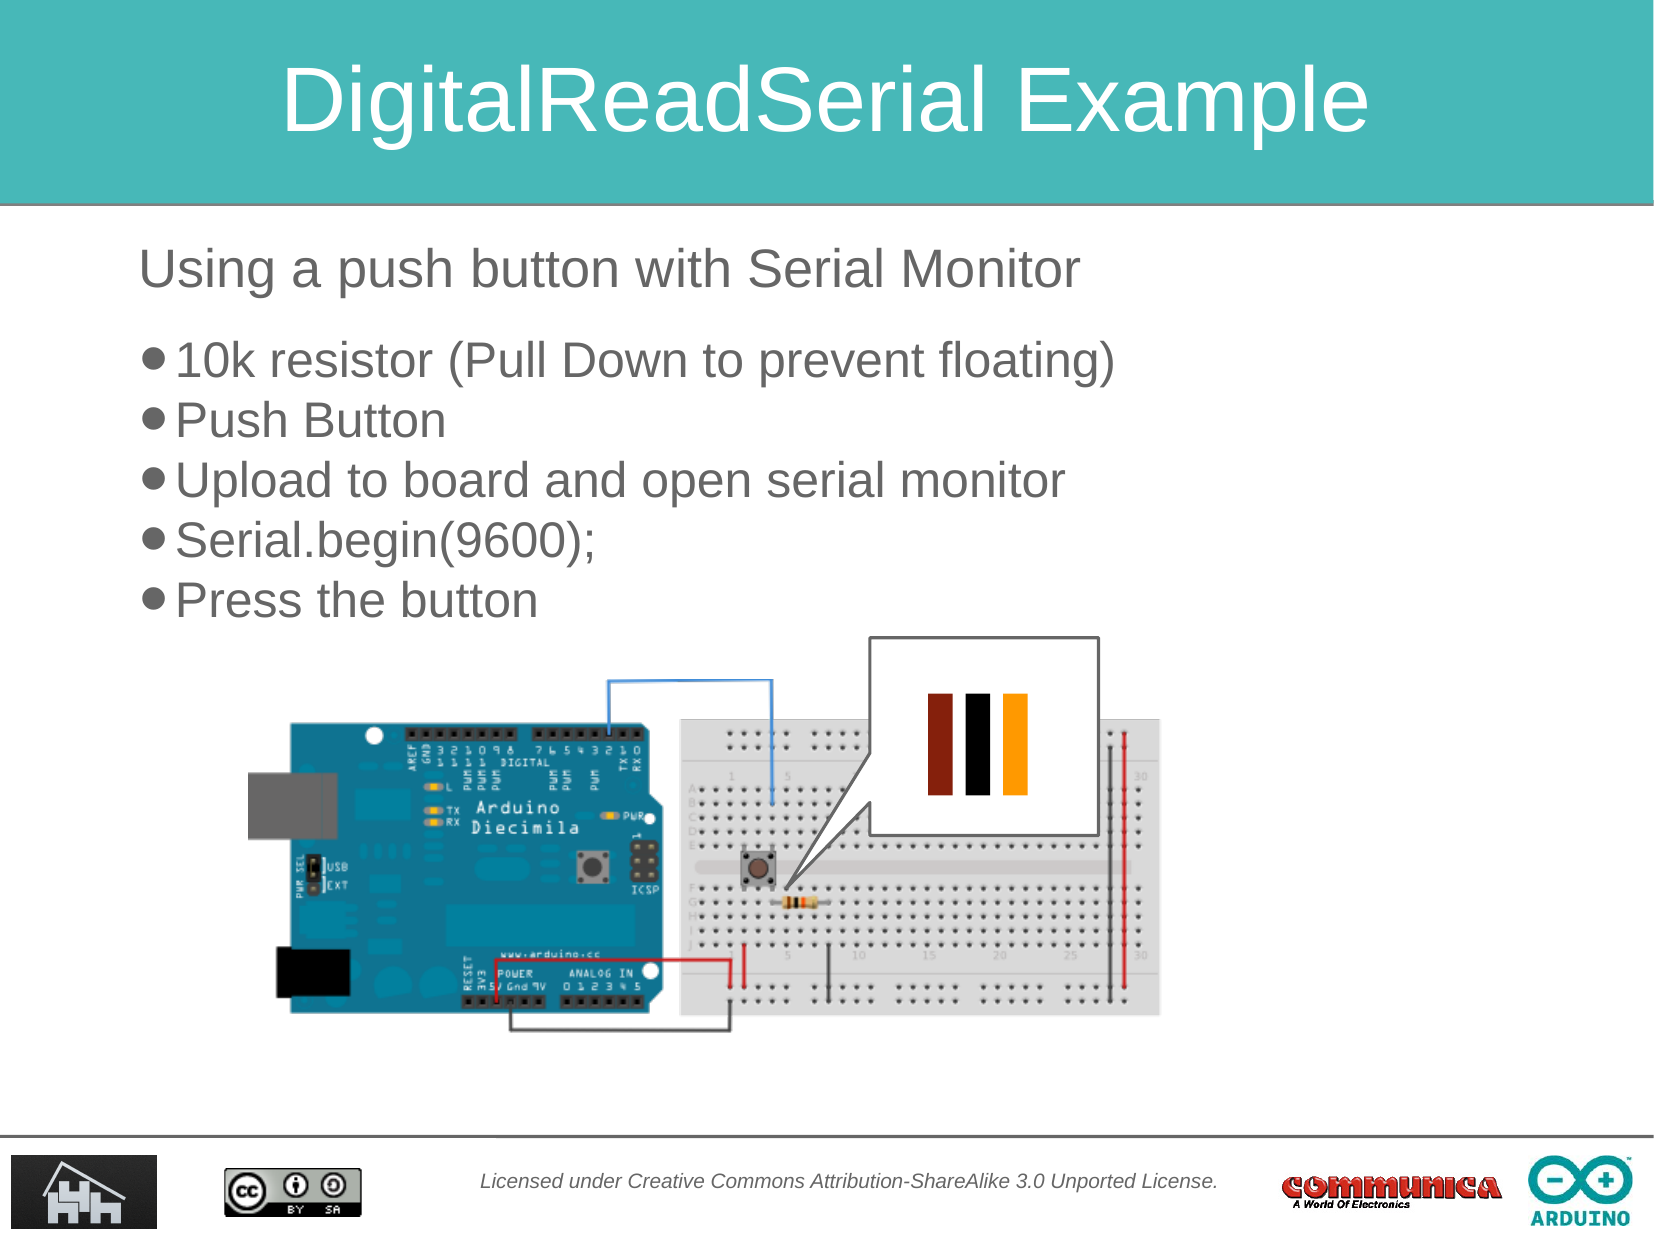

# DigitalReadSerial Example
Using a push button with Serial Monitor
10k resistor (Pull Down to prevent floating)
Push Button
Upload to board and open serial monitor
Serial.begin(9600);
Press the button